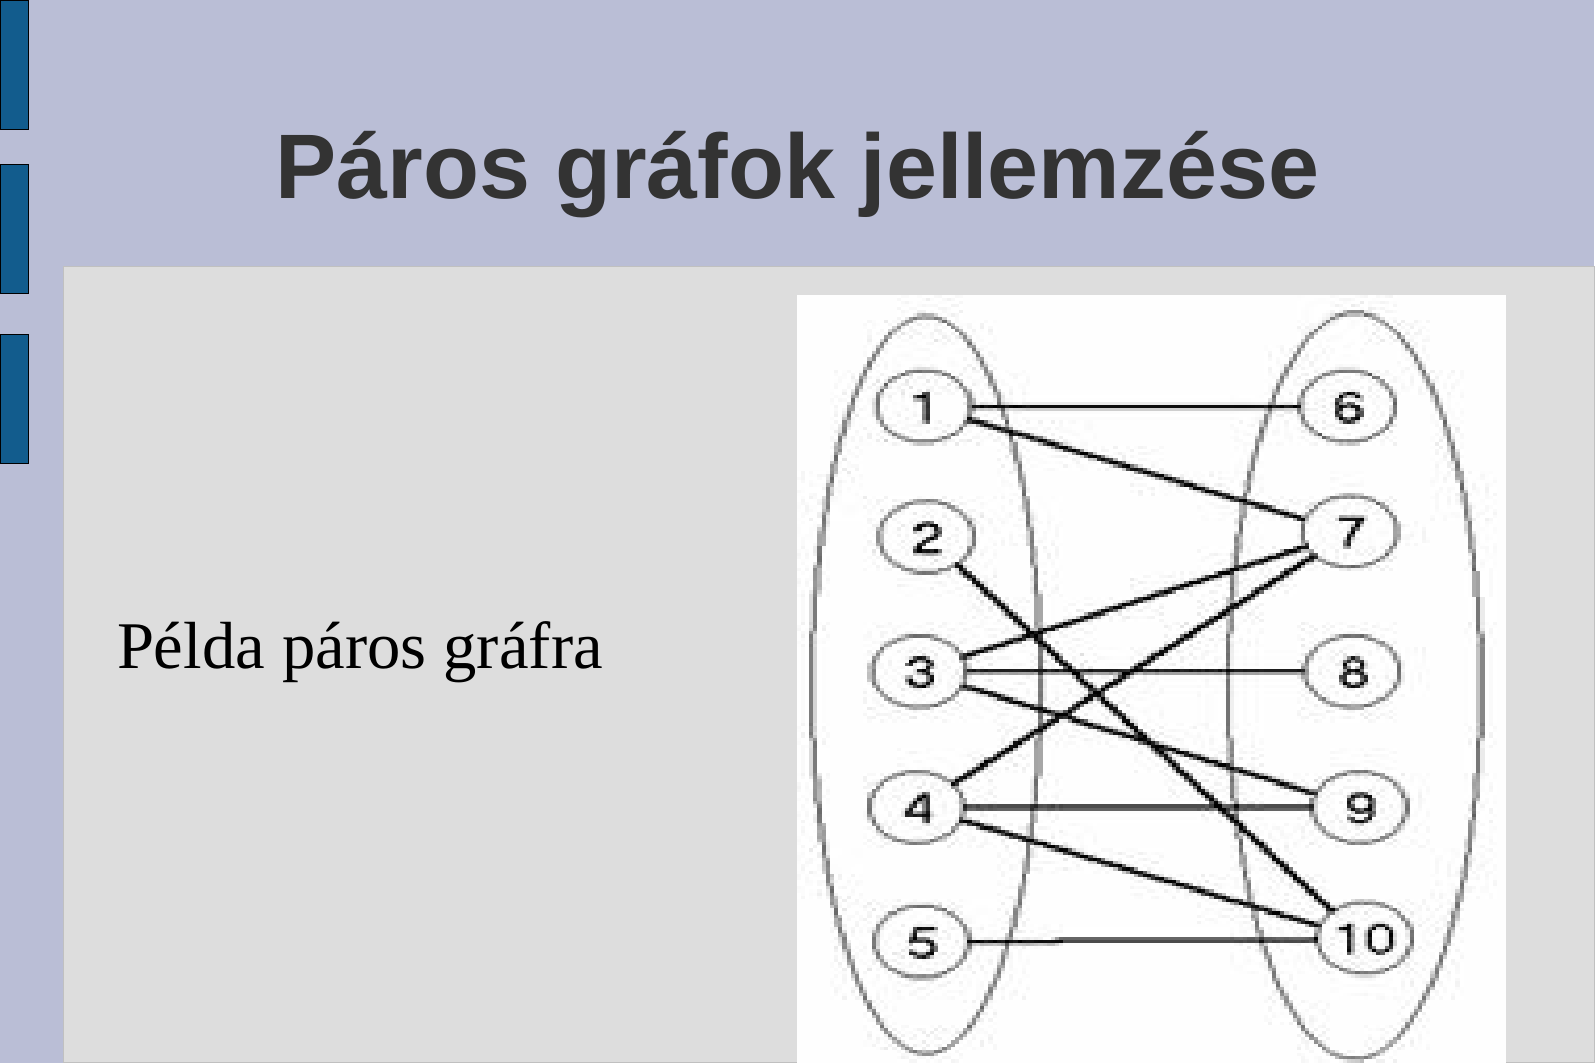

# Páros gráfok jellemzése
Példa páros gráfra